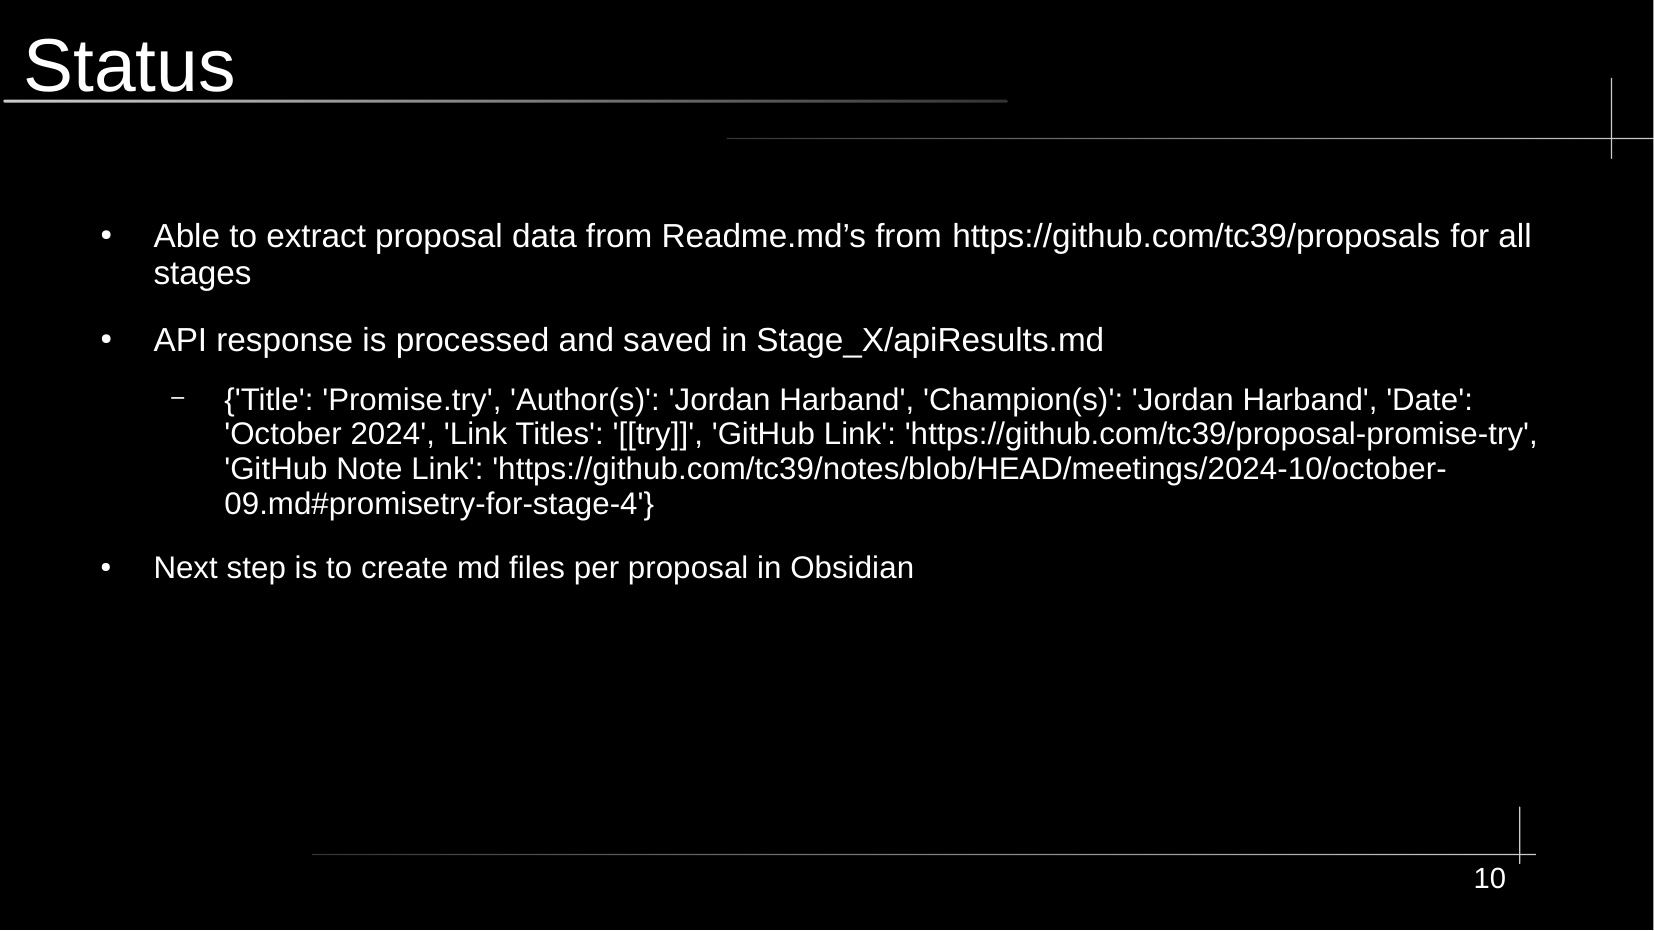

# Status
Able to extract proposal data from Readme.md’s from https://github.com/tc39/proposals for all stages
API response is processed and saved in Stage_X/apiResults.md
{'Title': 'Promise.try', 'Author(s)': 'Jordan Harband', 'Champion(s)': 'Jordan Harband', 'Date': 'October 2024', 'Link Titles': '[[try]]', 'GitHub Link': 'https://github.com/tc39/proposal-promise-try', 'GitHub Note Link': 'https://github.com/tc39/notes/blob/HEAD/meetings/2024-10/october-09.md#promisetry-for-stage-4'}
Next step is to create md files per proposal in Obsidian
10